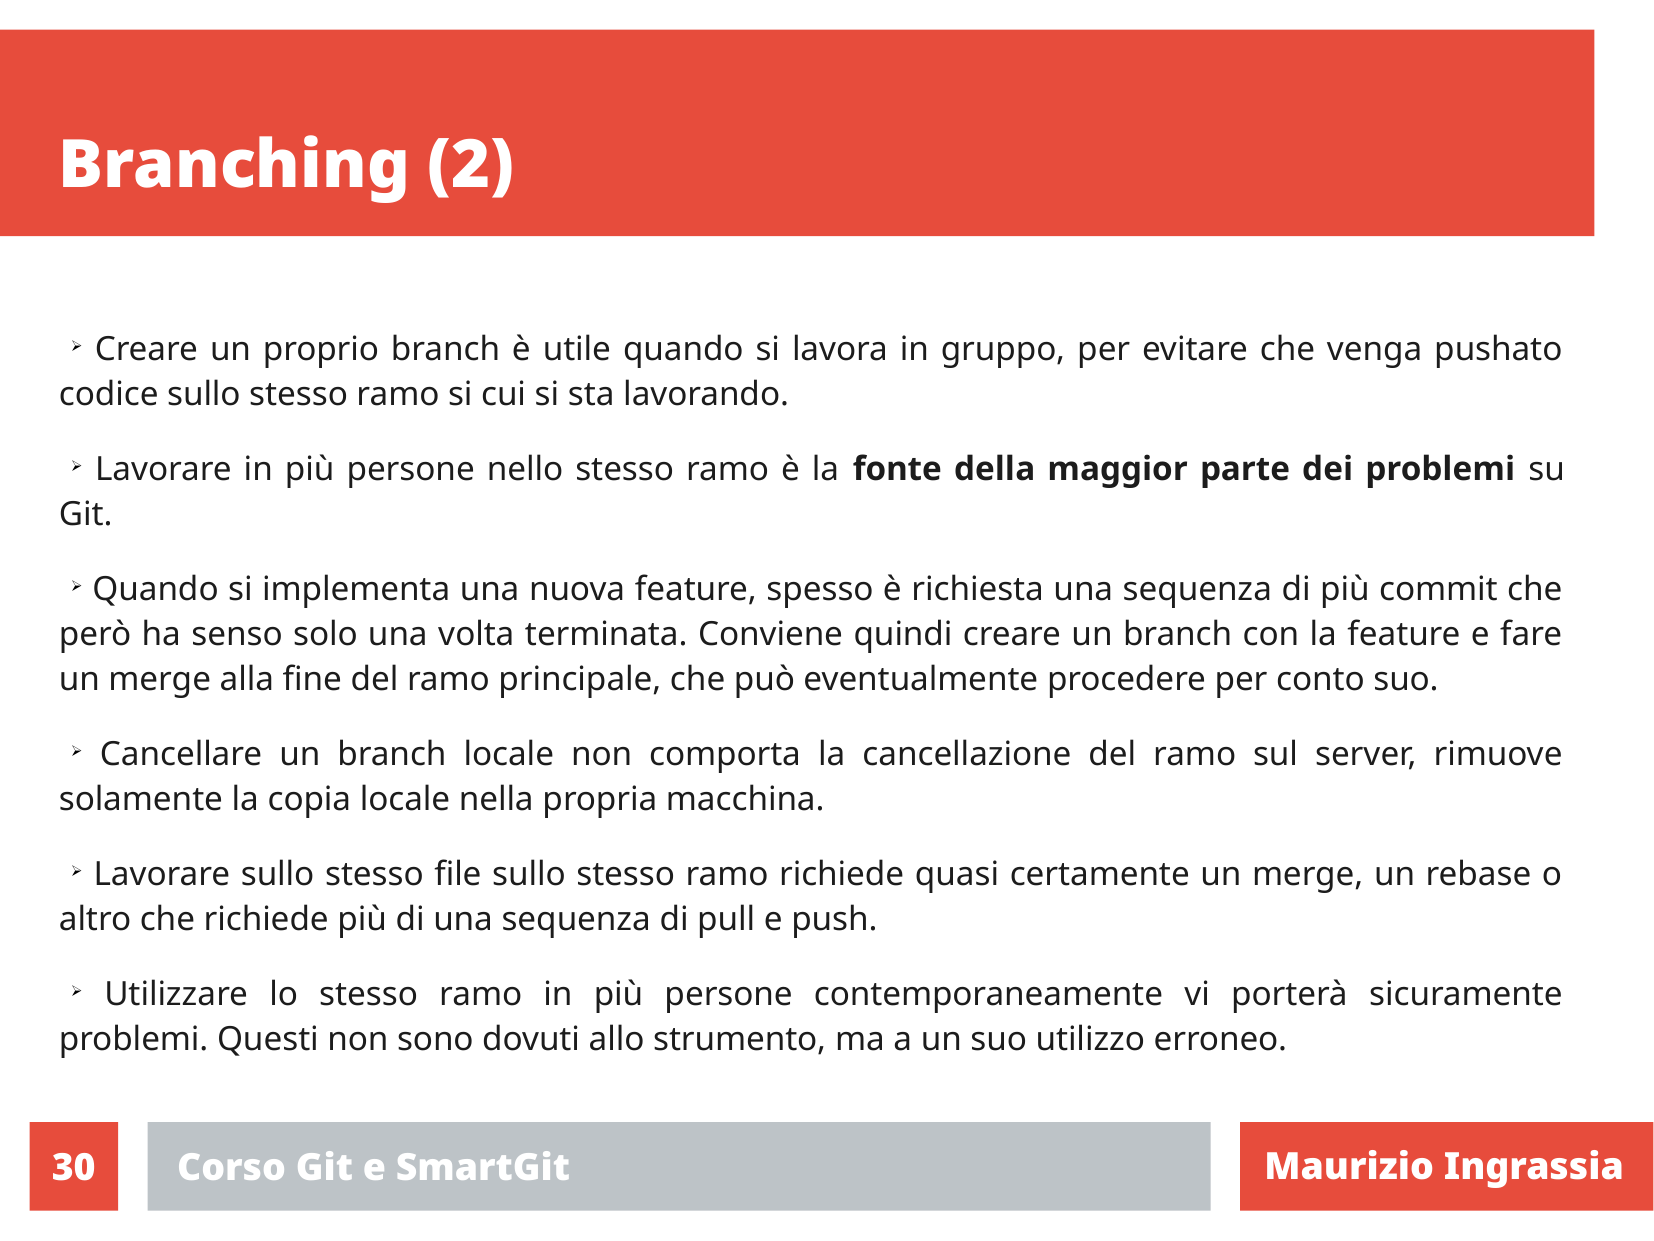

# Branching (2)
 Creare un proprio branch è utile quando si lavora in gruppo, per evitare che venga pushato codice sullo stesso ramo si cui si sta lavorando.
 Lavorare in più persone nello stesso ramo è la fonte della maggior parte dei problemi su Git.
 Quando si implementa una nuova feature, spesso è richiesta una sequenza di più commit che però ha senso solo una volta terminata. Conviene quindi creare un branch con la feature e fare un merge alla fine del ramo principale, che può eventualmente procedere per conto suo.
 Cancellare un branch locale non comporta la cancellazione del ramo sul server, rimuove solamente la copia locale nella propria macchina.
 Lavorare sullo stesso file sullo stesso ramo richiede quasi certamente un merge, un rebase o altro che richiede più di una sequenza di pull e push.
 Utilizzare lo stesso ramo in più persone contemporaneamente vi porterà sicuramente problemi. Questi non sono dovuti allo strumento, ma a un suo utilizzo erroneo.
30
Corso Git e SmartGit
Maurizio Ingrassia